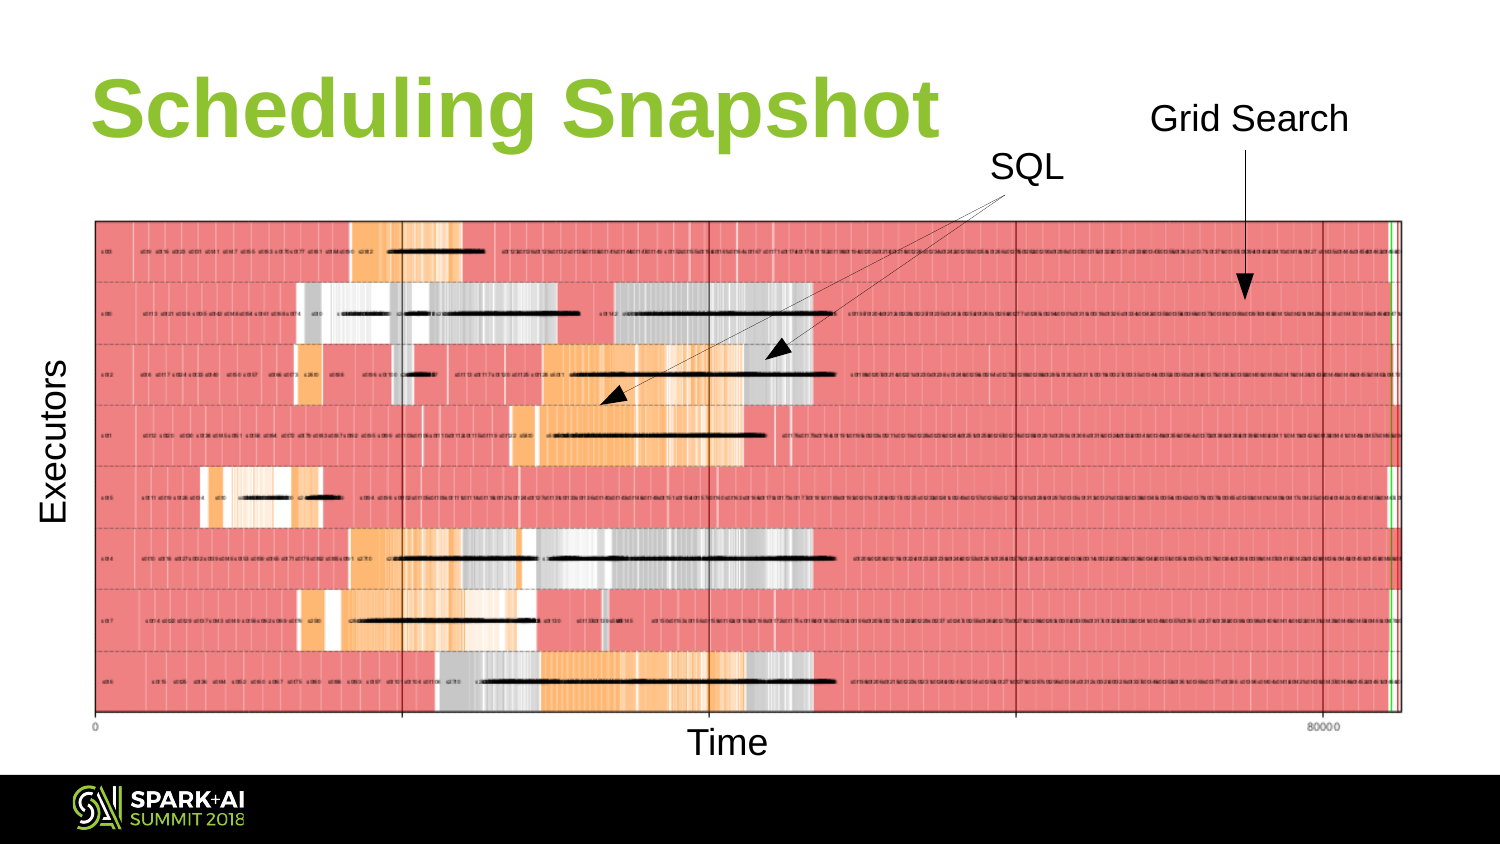

#
Scheduling Snapshot
Grid Search
SQL
Executors
Time